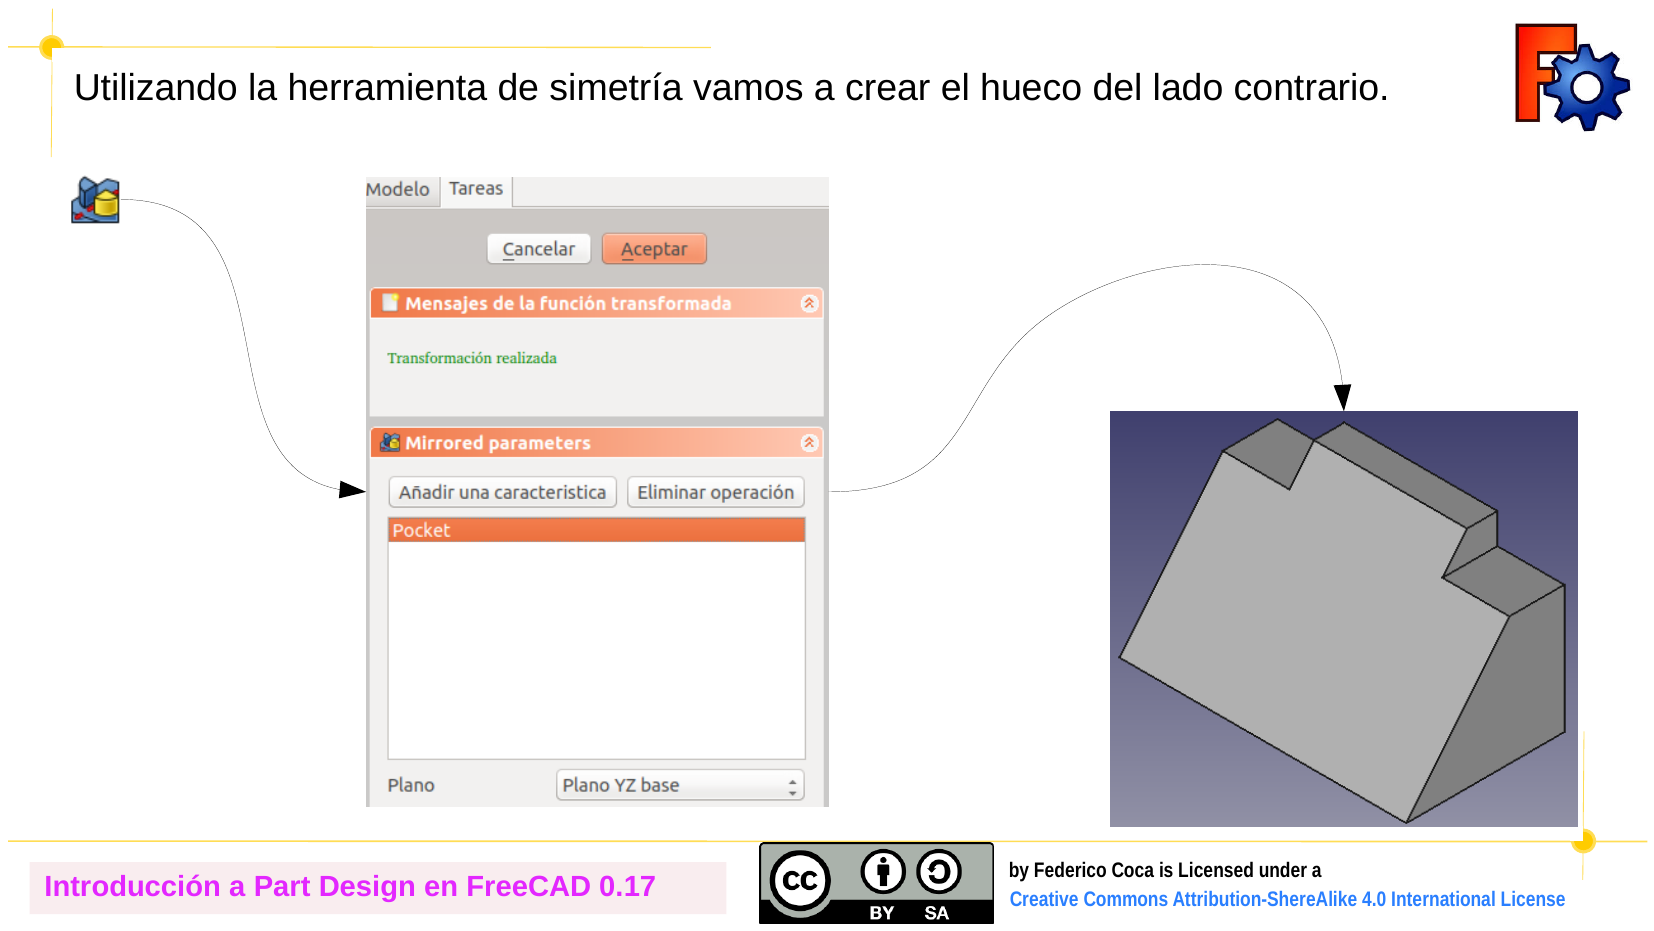

Utilizando la herramienta de simetría vamos a crear el hueco del lado contrario.
Introducción a Part Design en FreeCAD 0.17